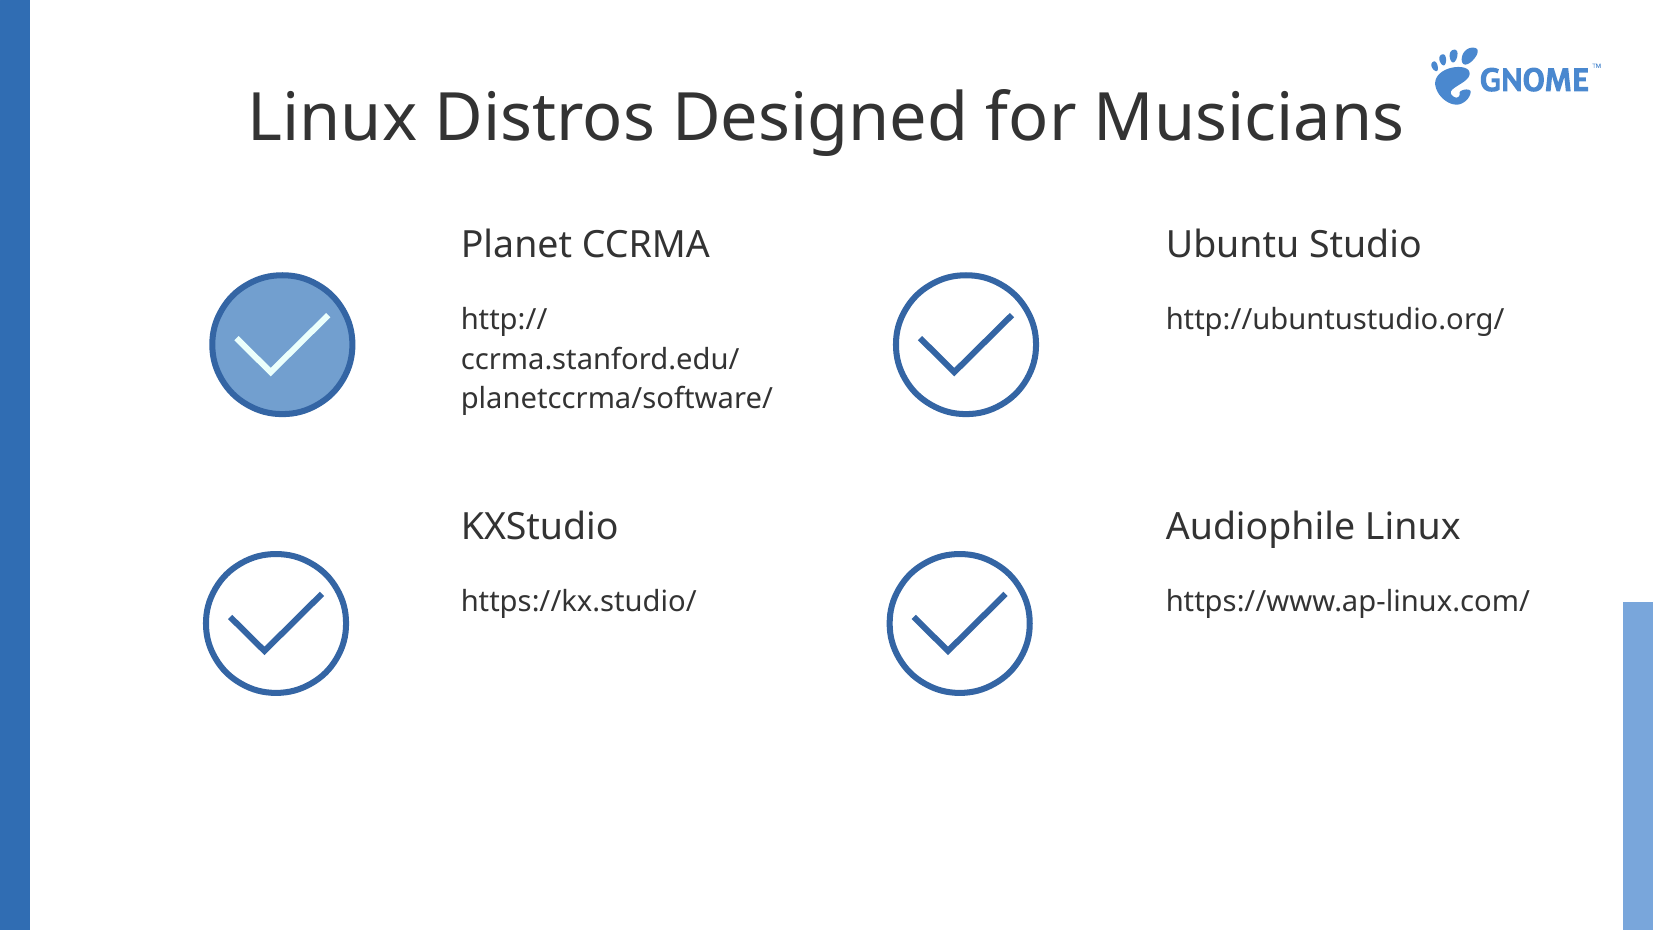

# Linux Distros Designed for Musicians
Planet CCRMA
http://ccrma.stanford.edu/planetccrma/software/
Ubuntu Studio
http://ubuntustudio.org/
KXStudio
https://kx.studio/
Audiophile Linux
https://www.ap-linux.com/